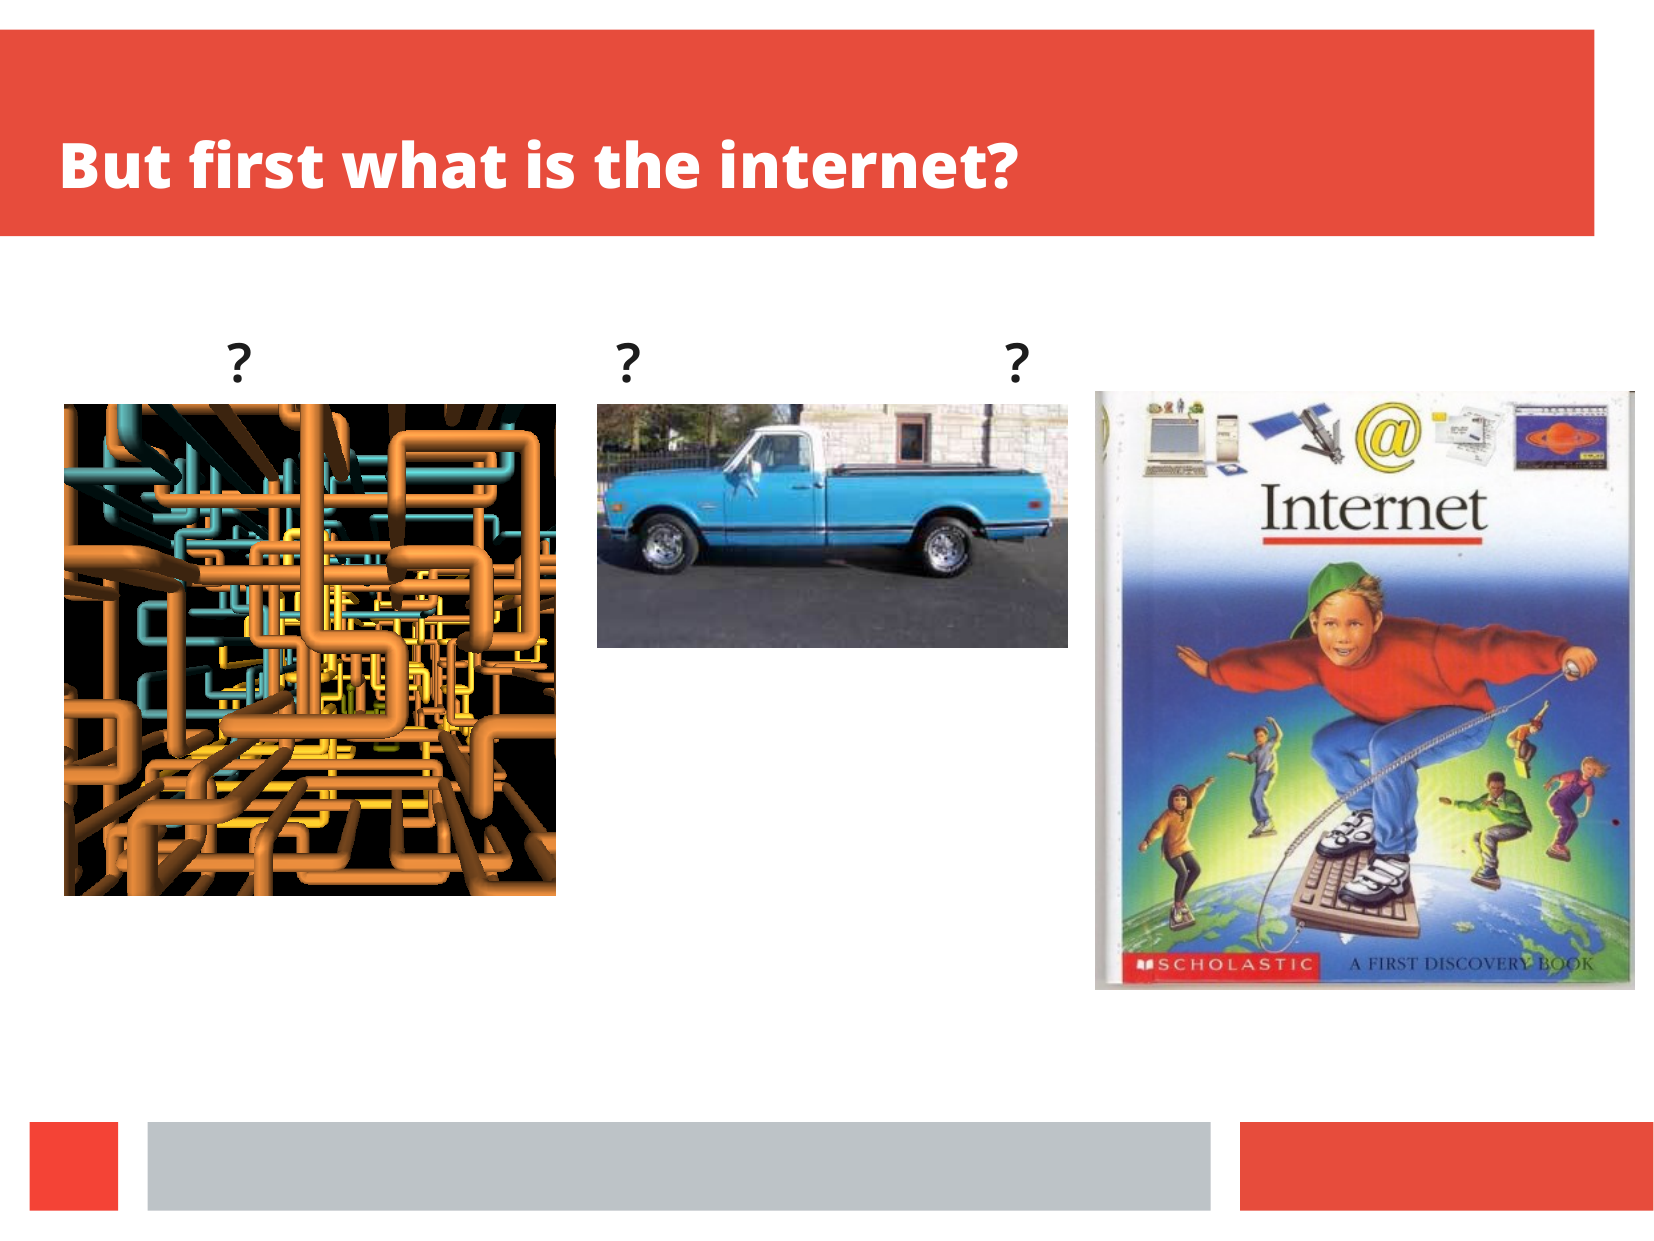

# But first what is the internet?
 ? ? ?